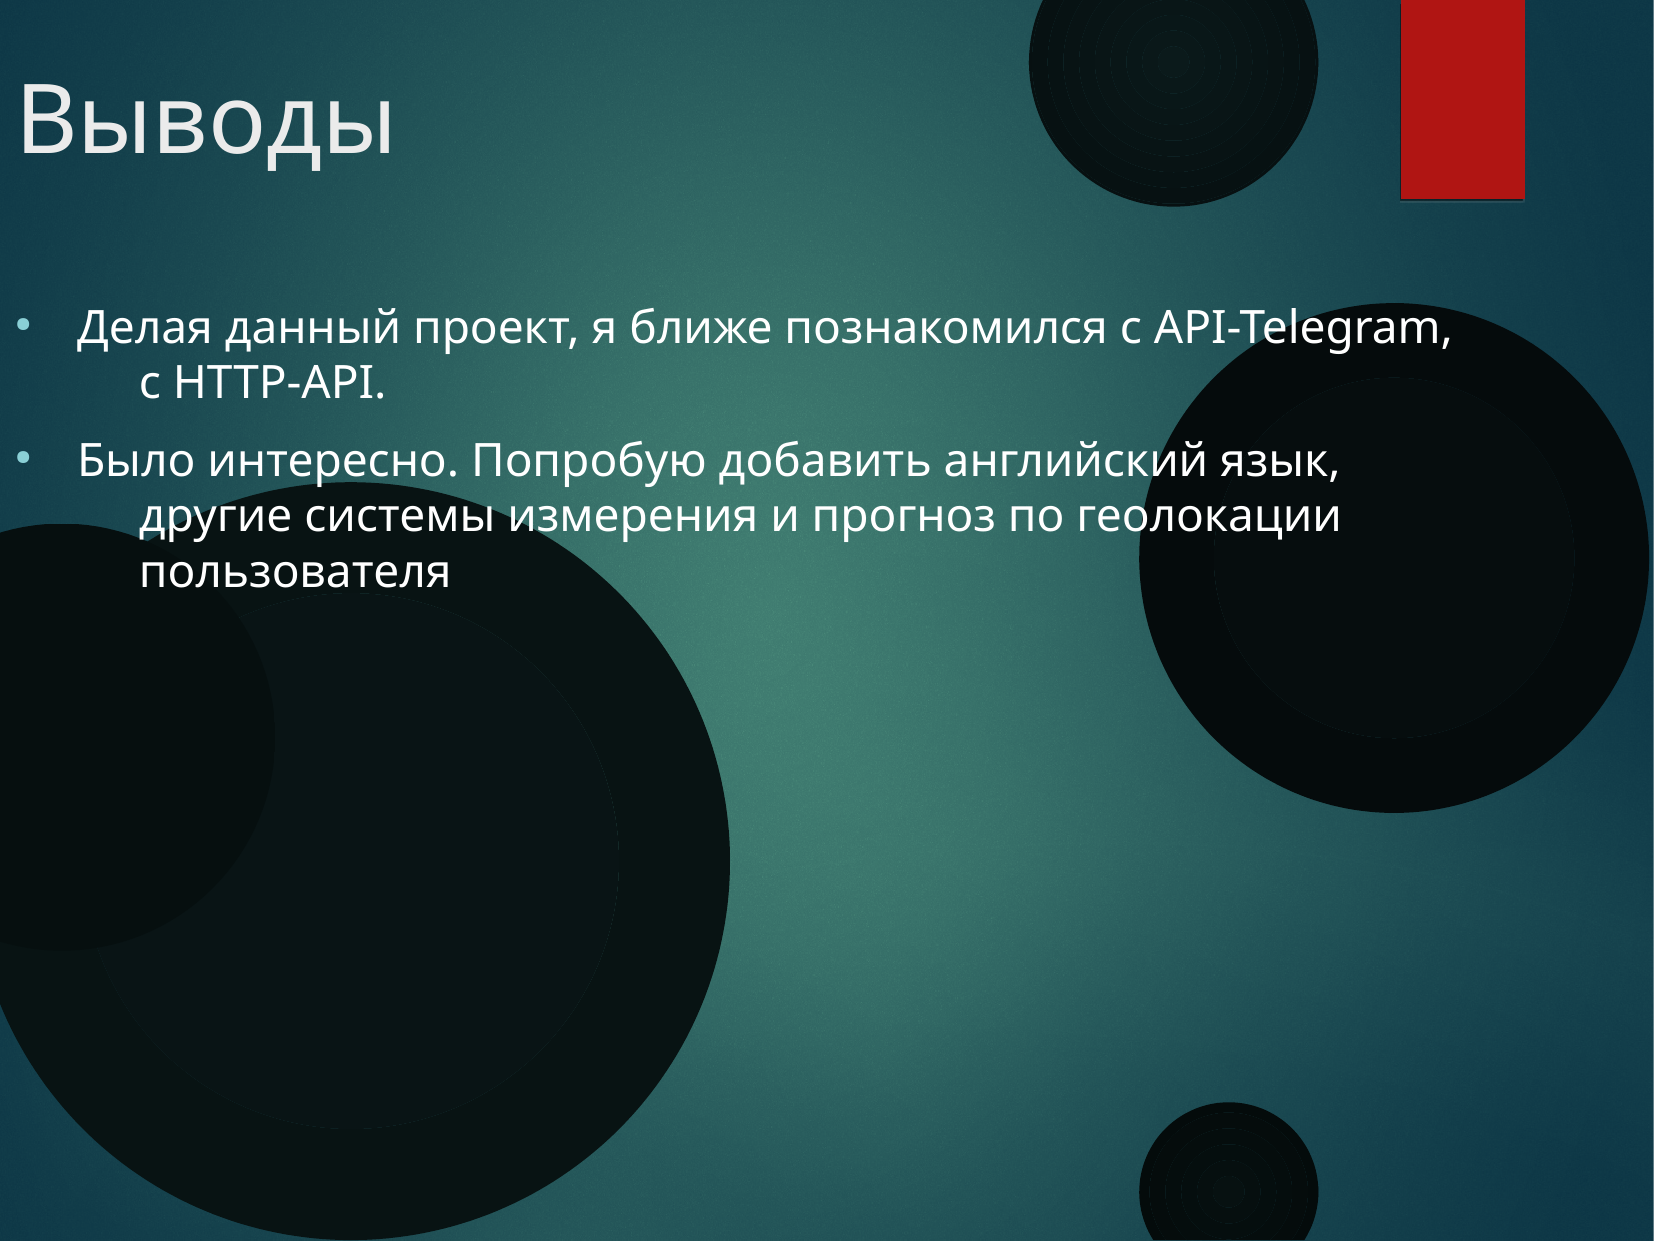

# Выводы
Делая данный проект, я ближе познакомился с API-Telegram, с HTTP-API.
Было интересно. Попробую добавить английский язык, другие системы измерения и прогноз по геолокации пользователя